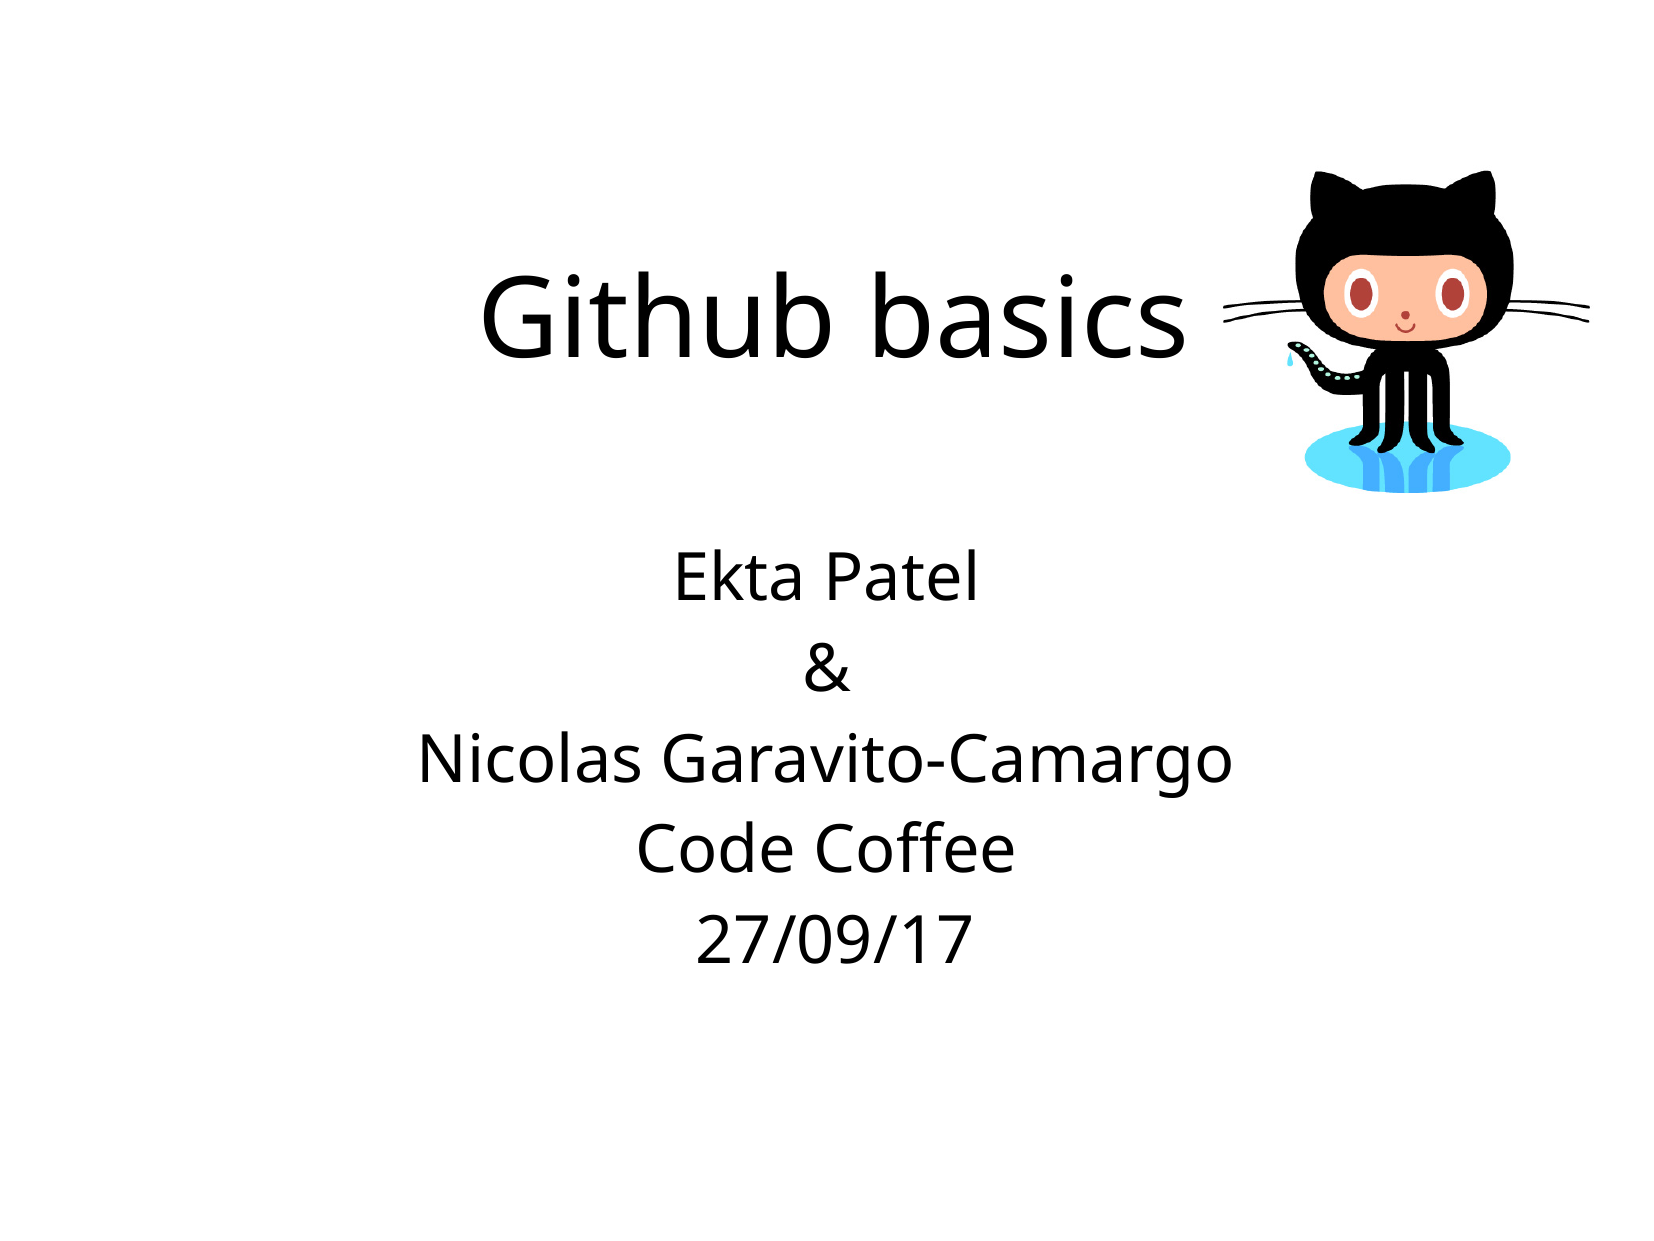

# Github basics
Ekta Patel
 &
Nicolas Garavito-Camargo
Code Coffee
 27/09/17